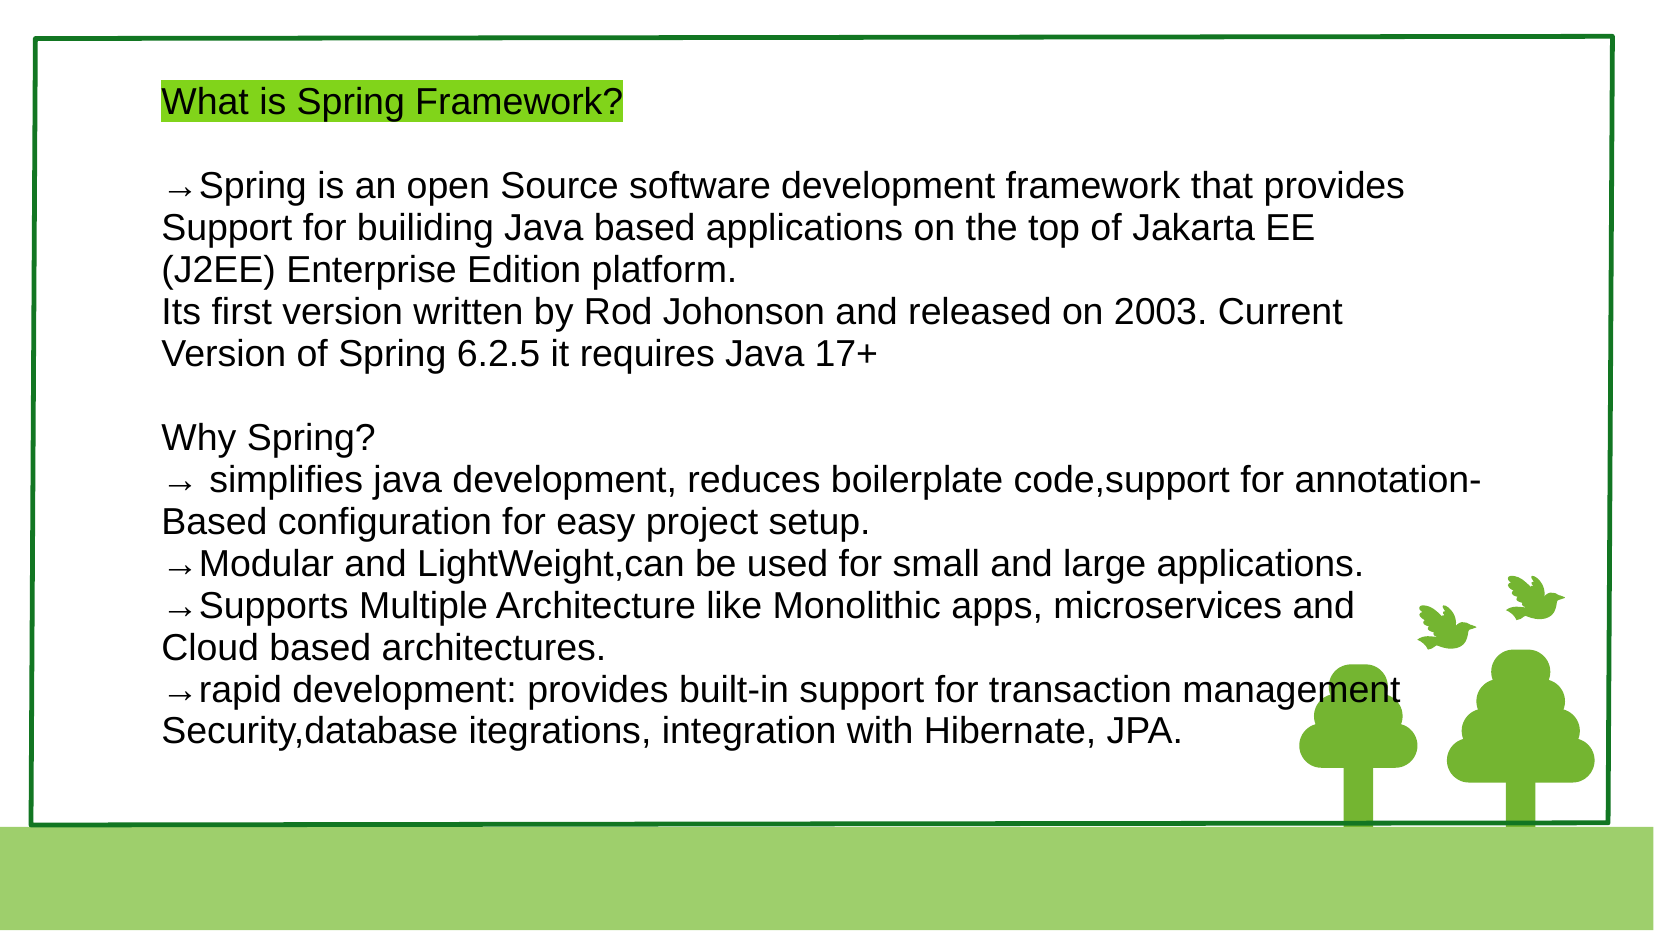

What is Spring Framework?
→Spring is an open Source software development framework that provides
Support for builiding Java based applications on the top of Jakarta EE
(J2EE) Enterprise Edition platform.
Its first version written by Rod Johonson and released on 2003. Current
Version of Spring 6.2.5 it requires Java 17+
Why Spring?
→ simplifies java development, reduces boilerplate code,support for annotation-
Based configuration for easy project setup.
→Modular and LightWeight,can be used for small and large applications.
→Supports Multiple Architecture like Monolithic apps, microservices and
Cloud based architectures.
→rapid development: provides built-in support for transaction management
Security,database itegrations, integration with Hibernate, JPA.